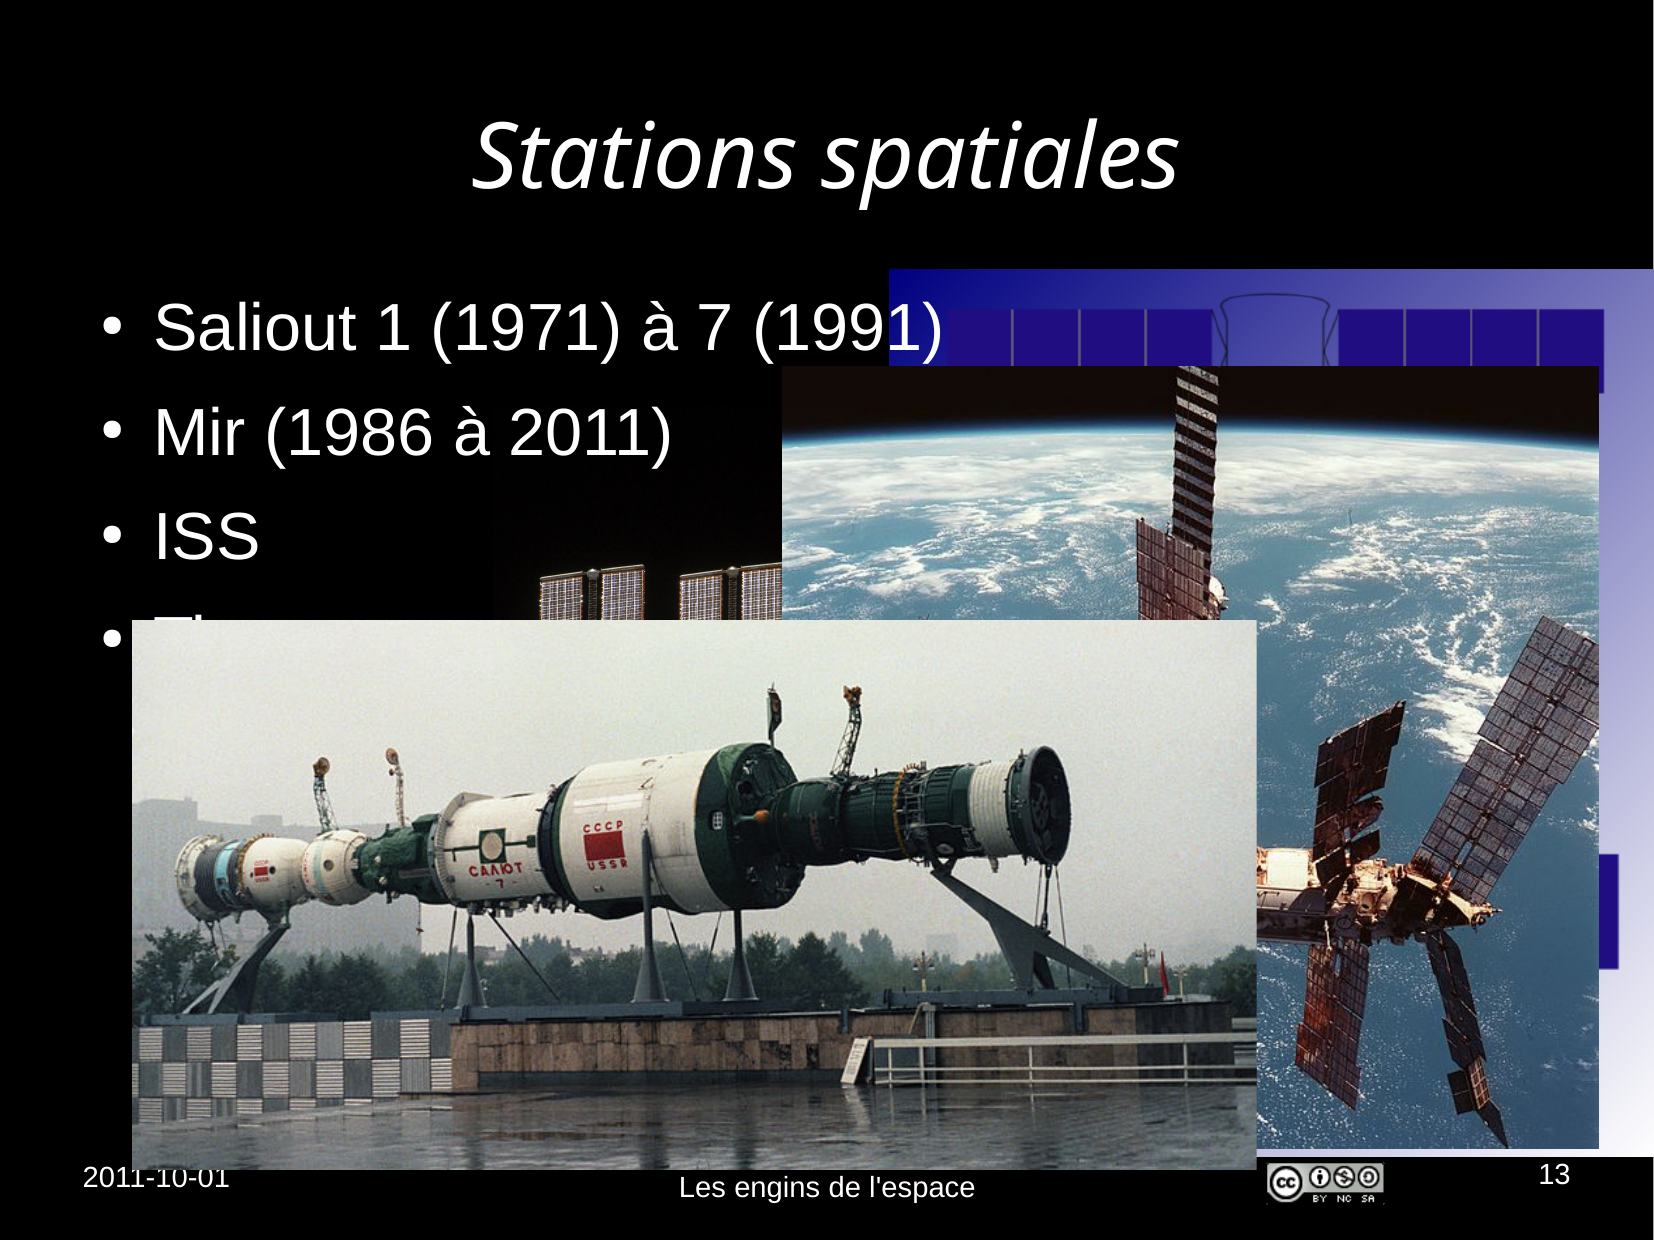

# Stations spatiales
Saliout 1 (1971) à 7 (1991)
Mir (1986 à 2011)
ISS
Tiangong
ﾲ
13
2011-10-01
Les engins de l'espace